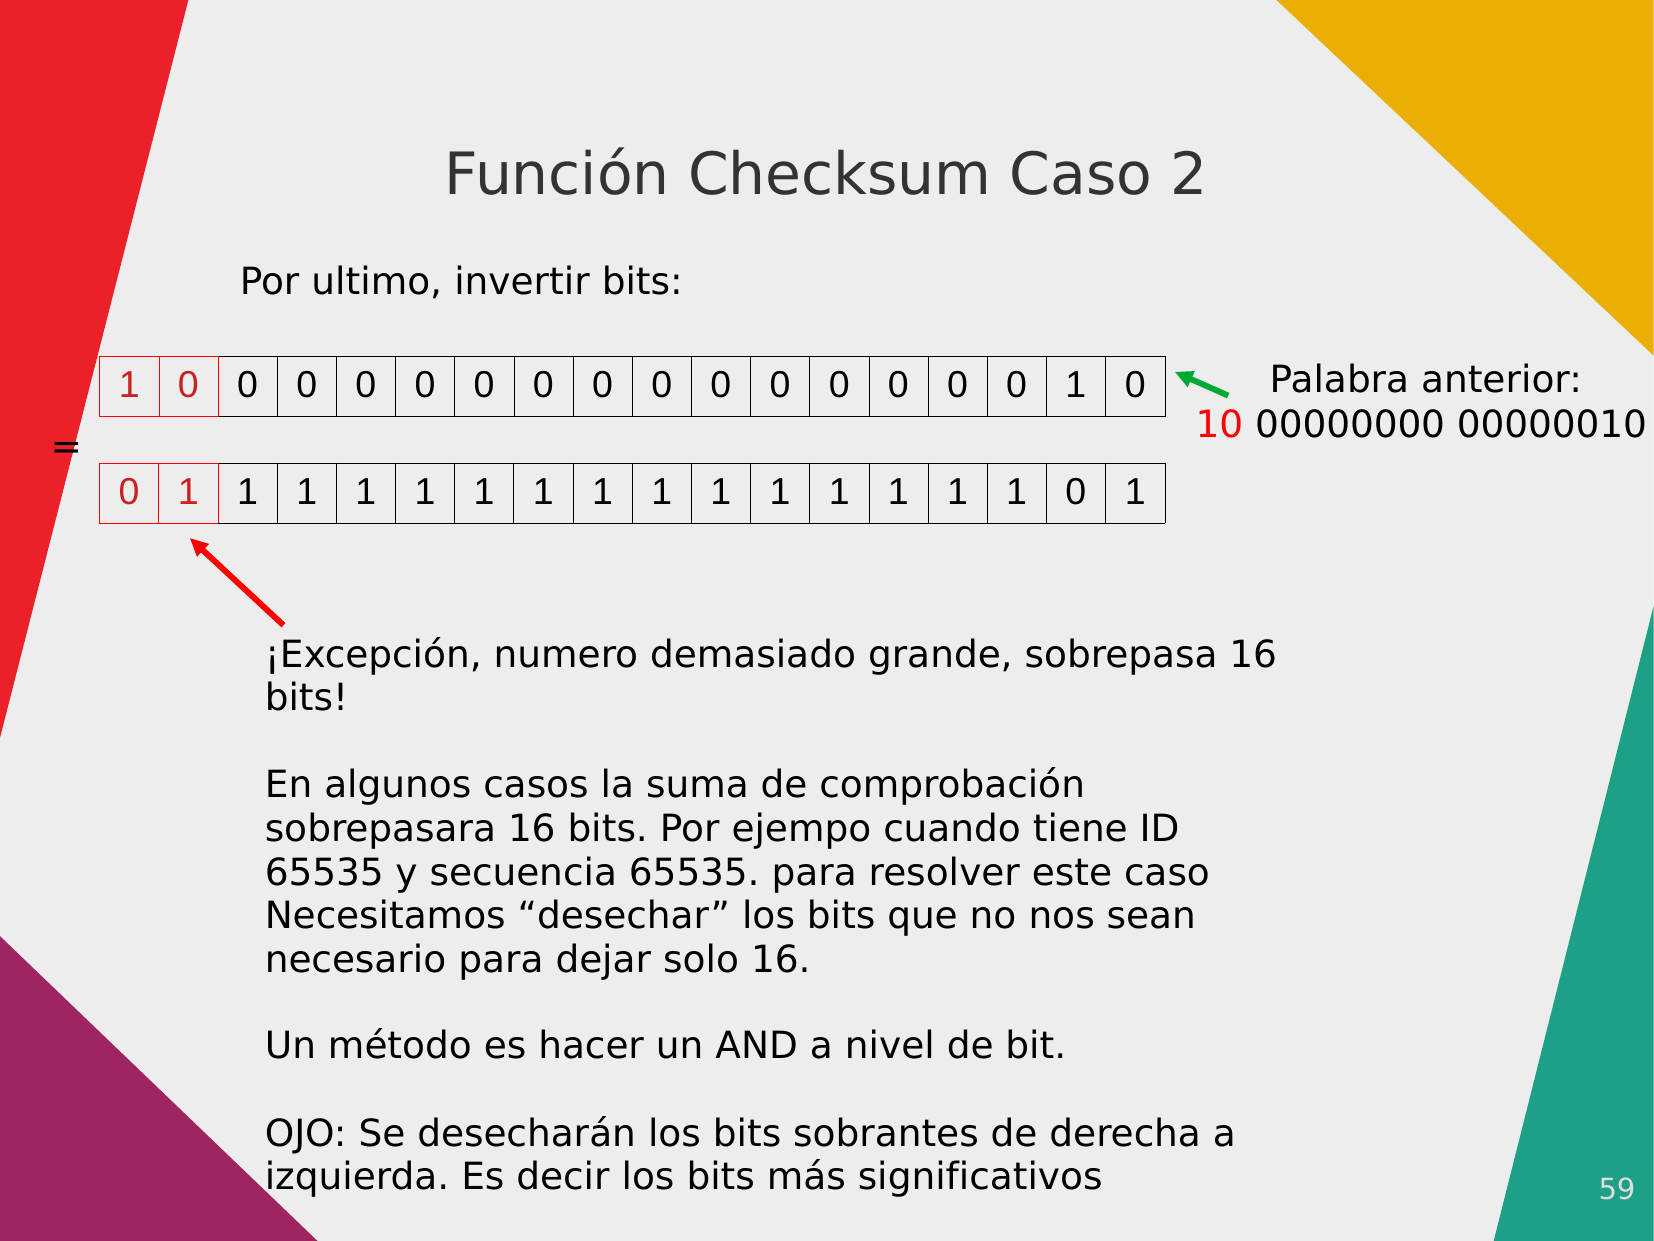

Función Checksum Caso 2
Palabra anterior:
10 00000000 00000010
Por ultimo, invertir bits:
| 1 | 0 | 0 | 0 | 0 | 0 | 0 | 0 | 0 | 0 | 0 | 0 | 0 | 0 | 0 | 0 | 1 | 0 |
| --- | --- | --- | --- | --- | --- | --- | --- | --- | --- | --- | --- | --- | --- | --- | --- | --- | --- |
=
| 0 | 1 | 1 | 1 | 1 | 1 | 1 | 1 | 1 | 1 | 1 | 1 | 1 | 1 | 1 | 1 | 0 | 1 |
| --- | --- | --- | --- | --- | --- | --- | --- | --- | --- | --- | --- | --- | --- | --- | --- | --- | --- |
¡Excepción, numero demasiado grande, sobrepasa 16 bits!
En algunos casos la suma de comprobación sobrepasara 16 bits. Por ejempo cuando tiene ID 65535 y secuencia 65535. para resolver este caso
Necesitamos “desechar” los bits que no nos sean necesario para dejar solo 16.
Un método es hacer un AND a nivel de bit.
OJO: Se desecharán los bits sobrantes de derecha a izquierda. Es decir los bits más significativos
59